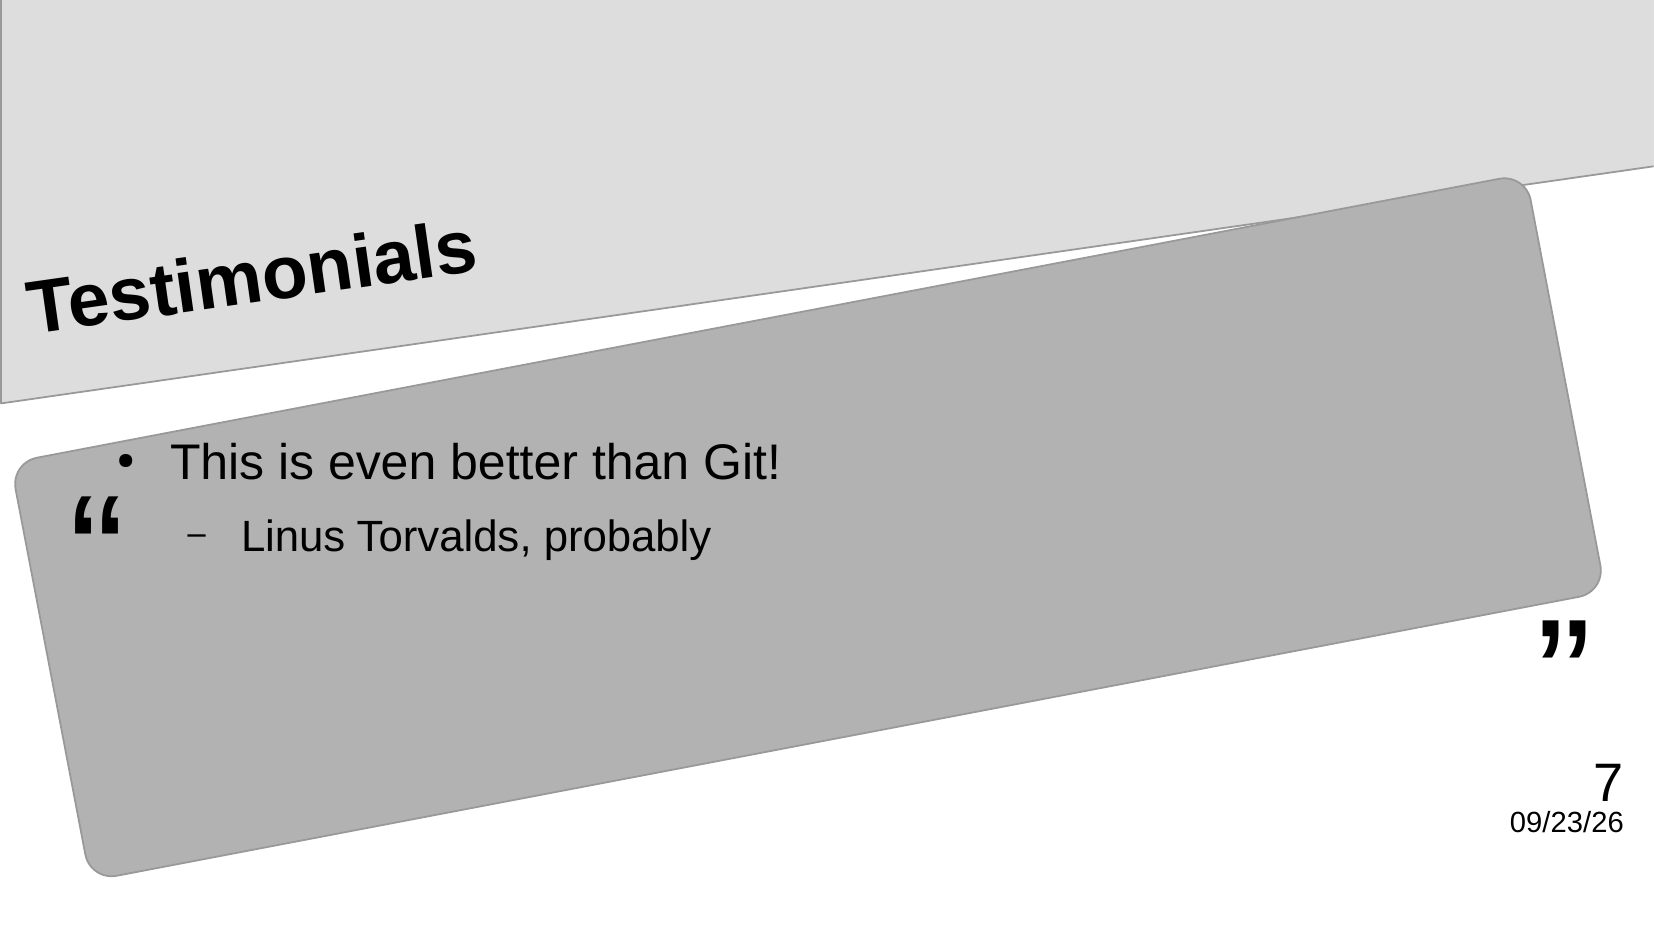

# Testimonials
This is even better than Git!
Linus Torvalds, probably
7